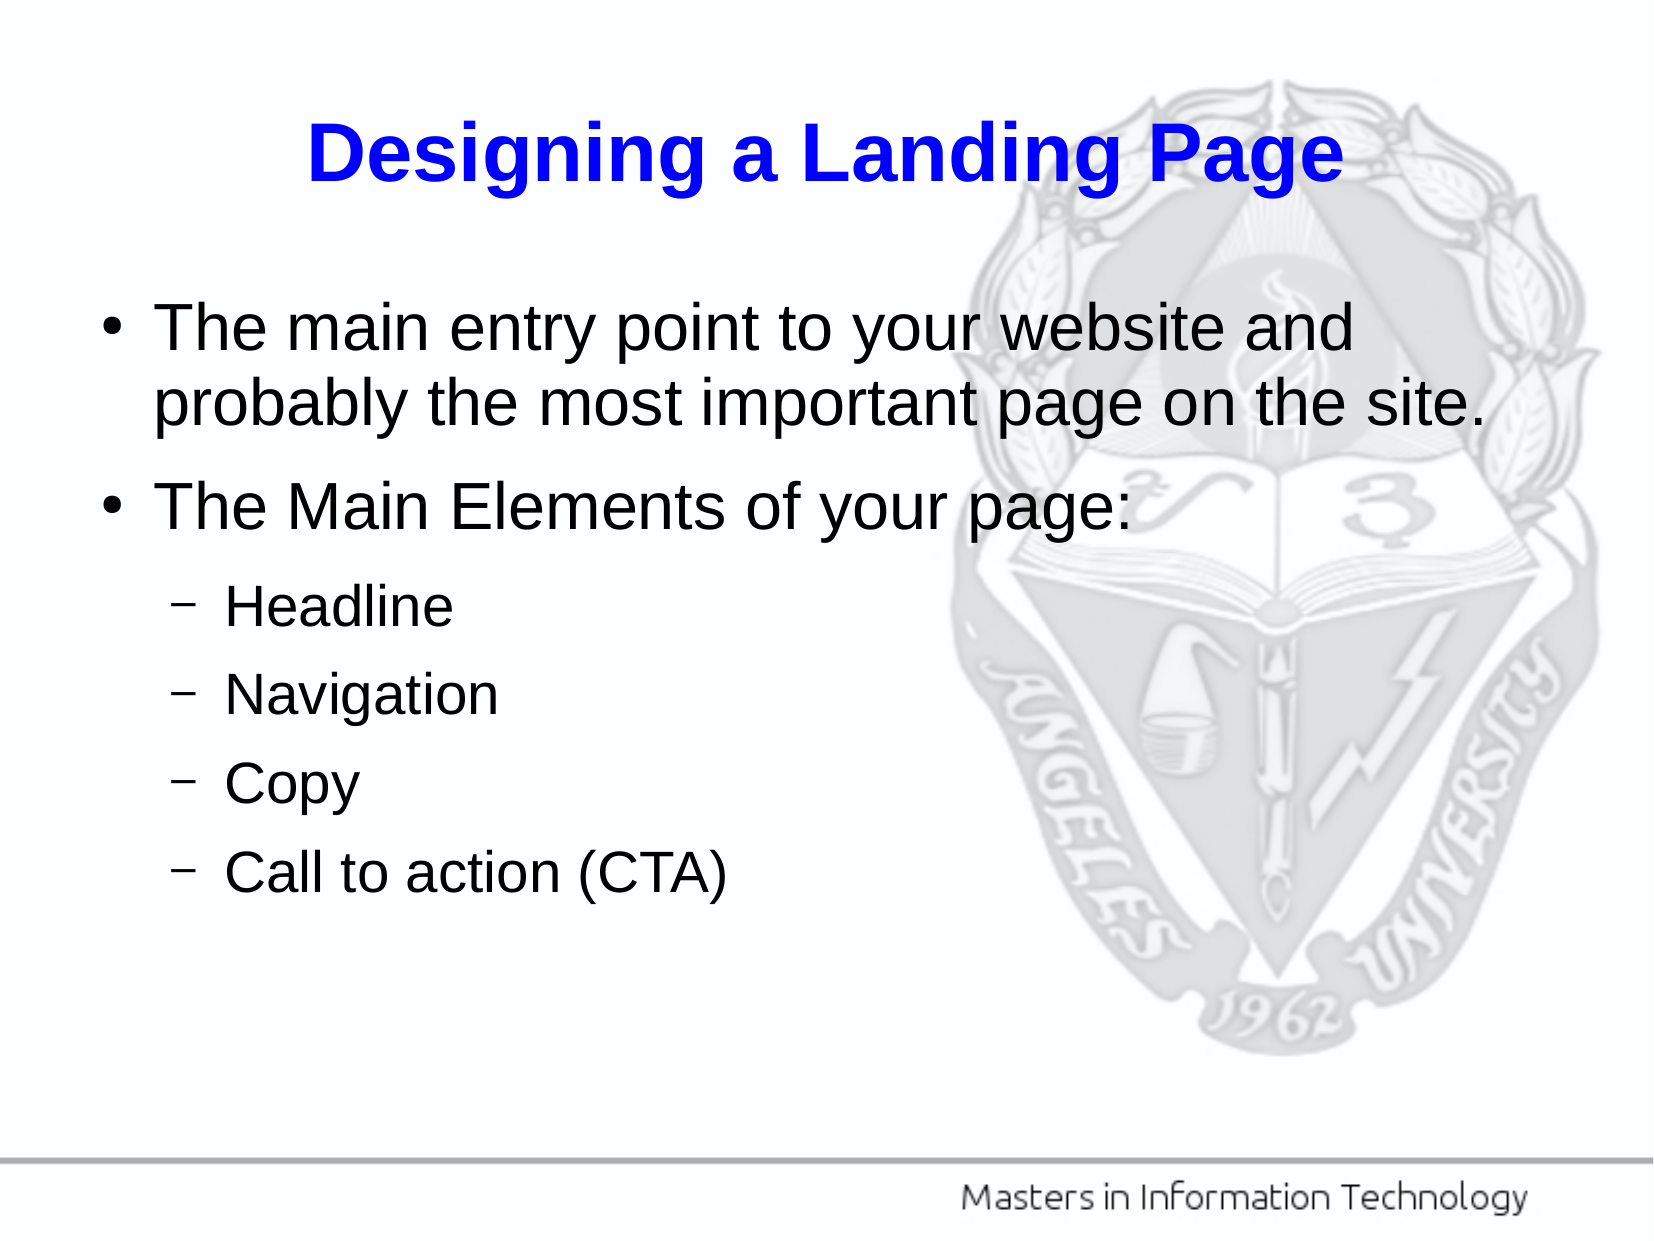

# Designing a Landing Page
The main entry point to your website and probably the most important page on the site.
The Main Elements of your page:
Headline
Navigation
Copy
Call to action (CTA)